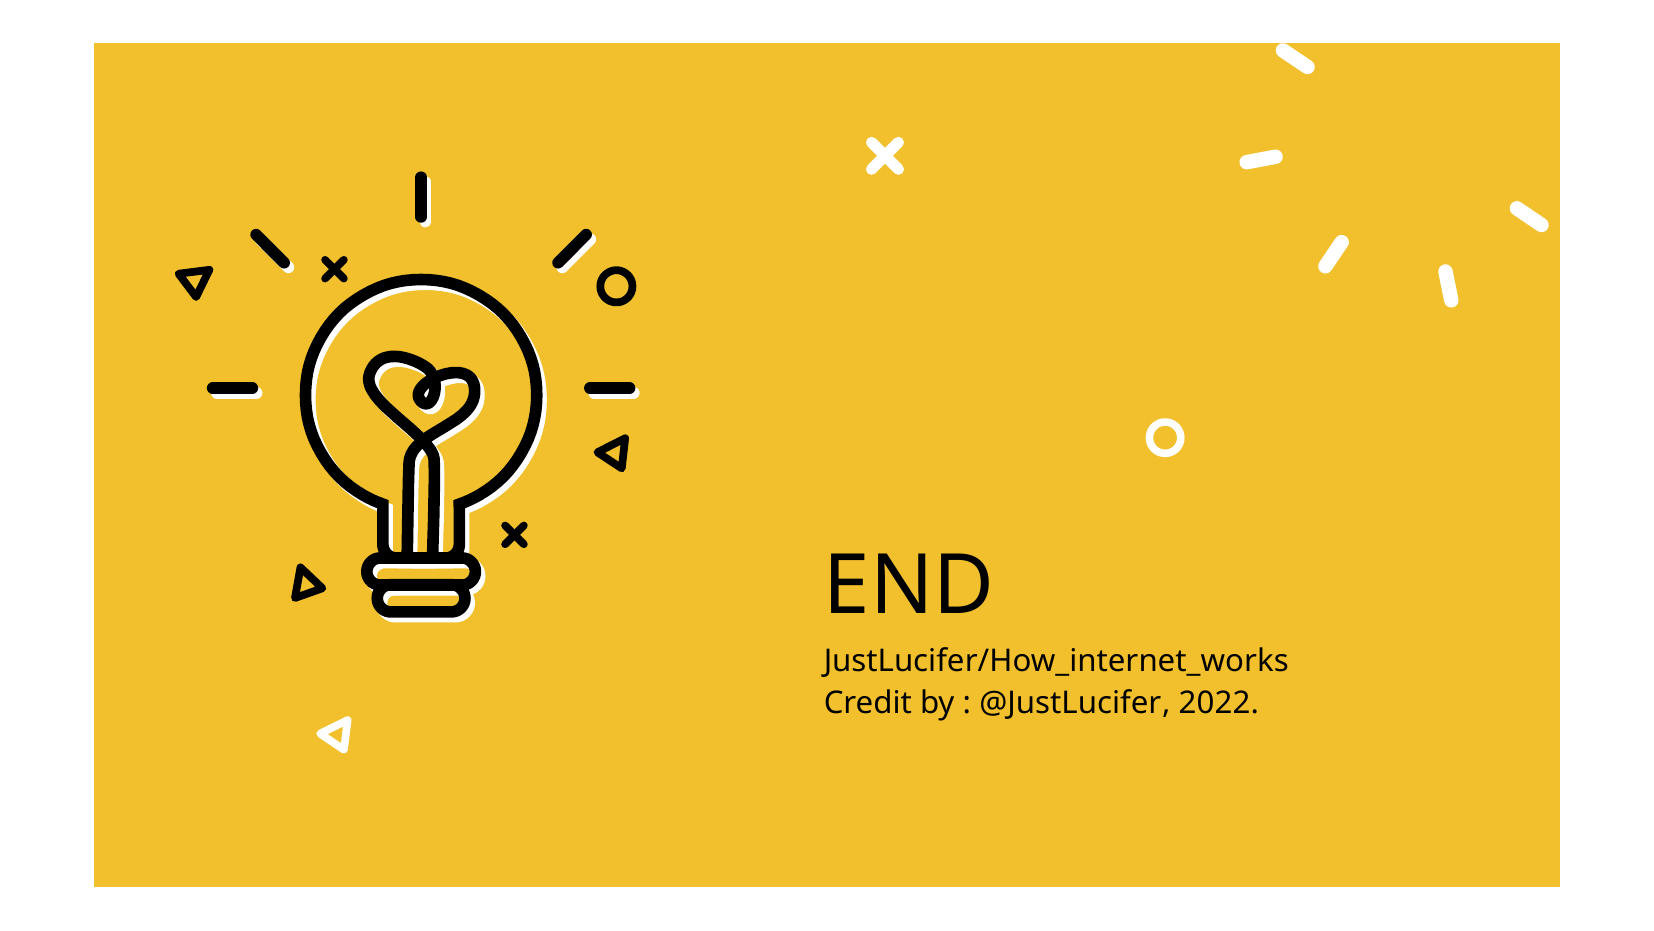

# END
JustLucifer/How_internet_works
Credit by : @JustLucifer, 2022.